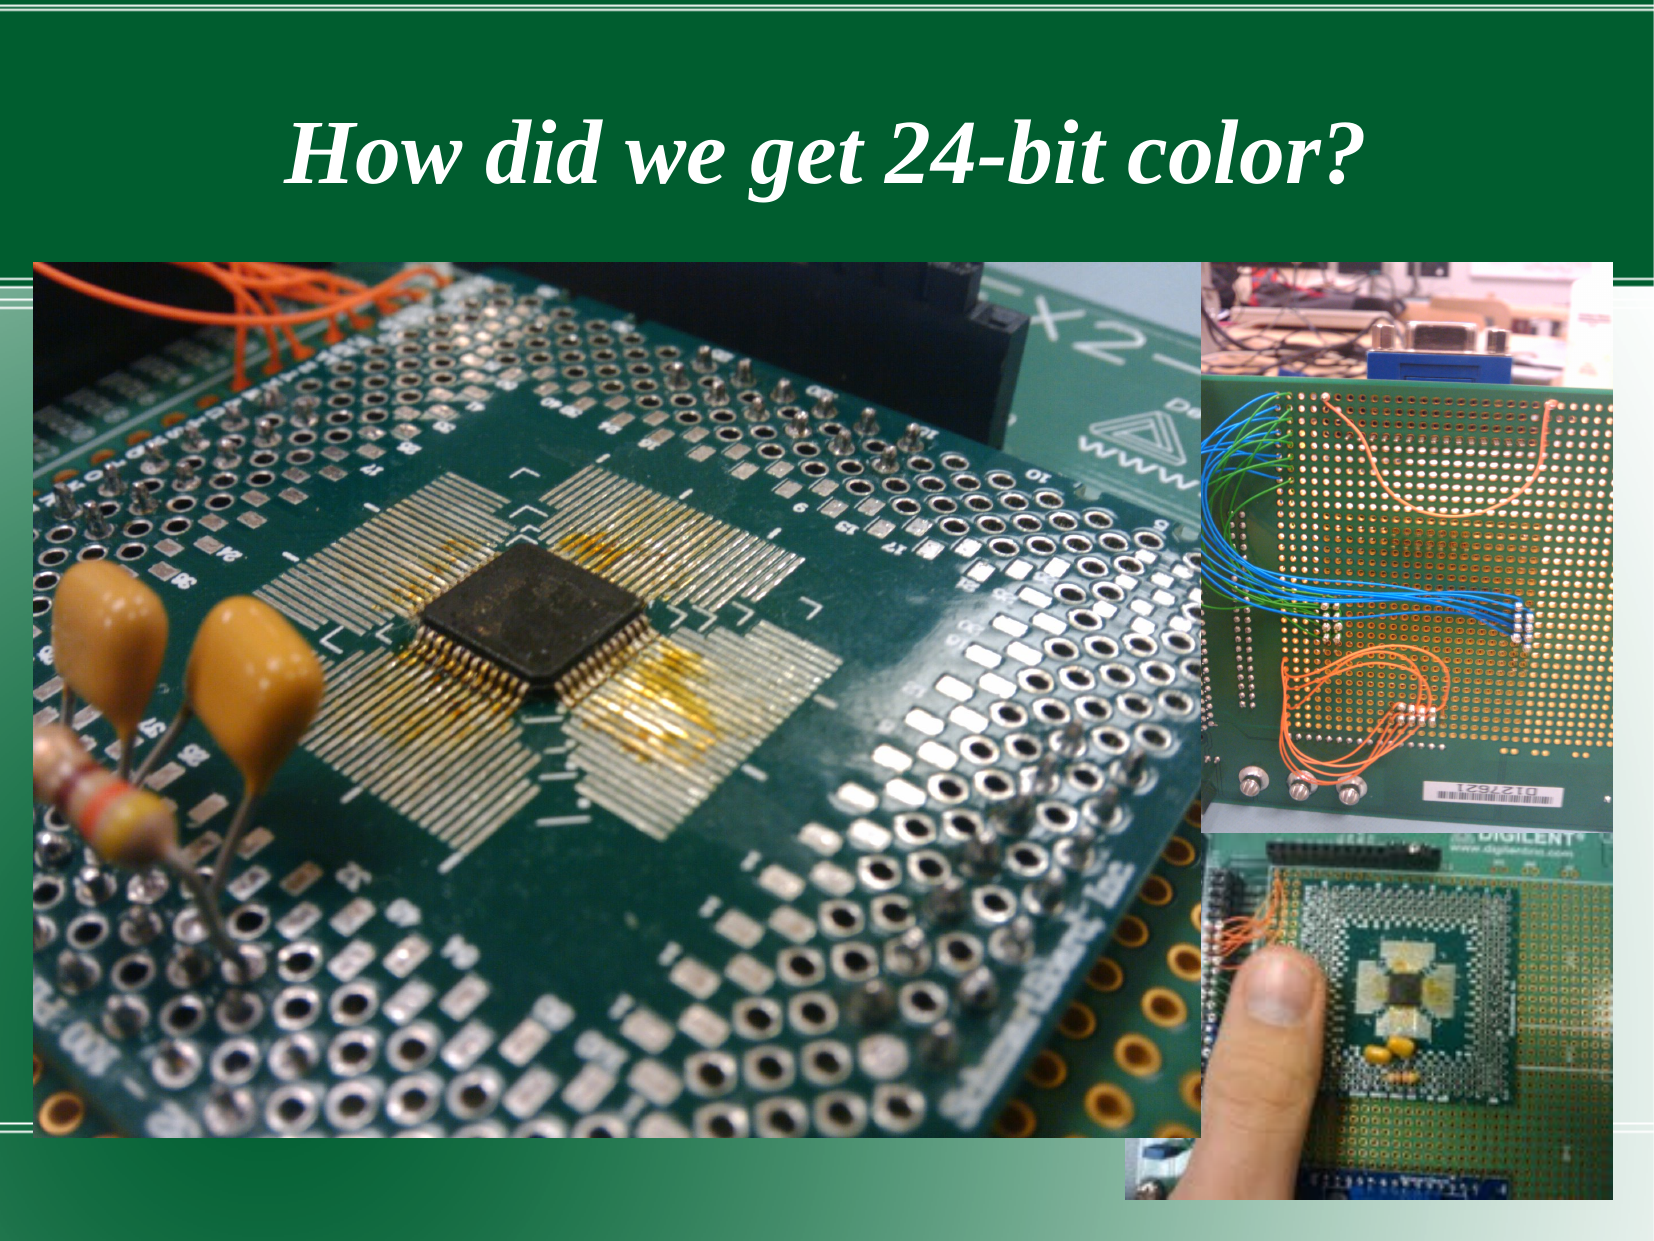

# How did we get 24-bit color?